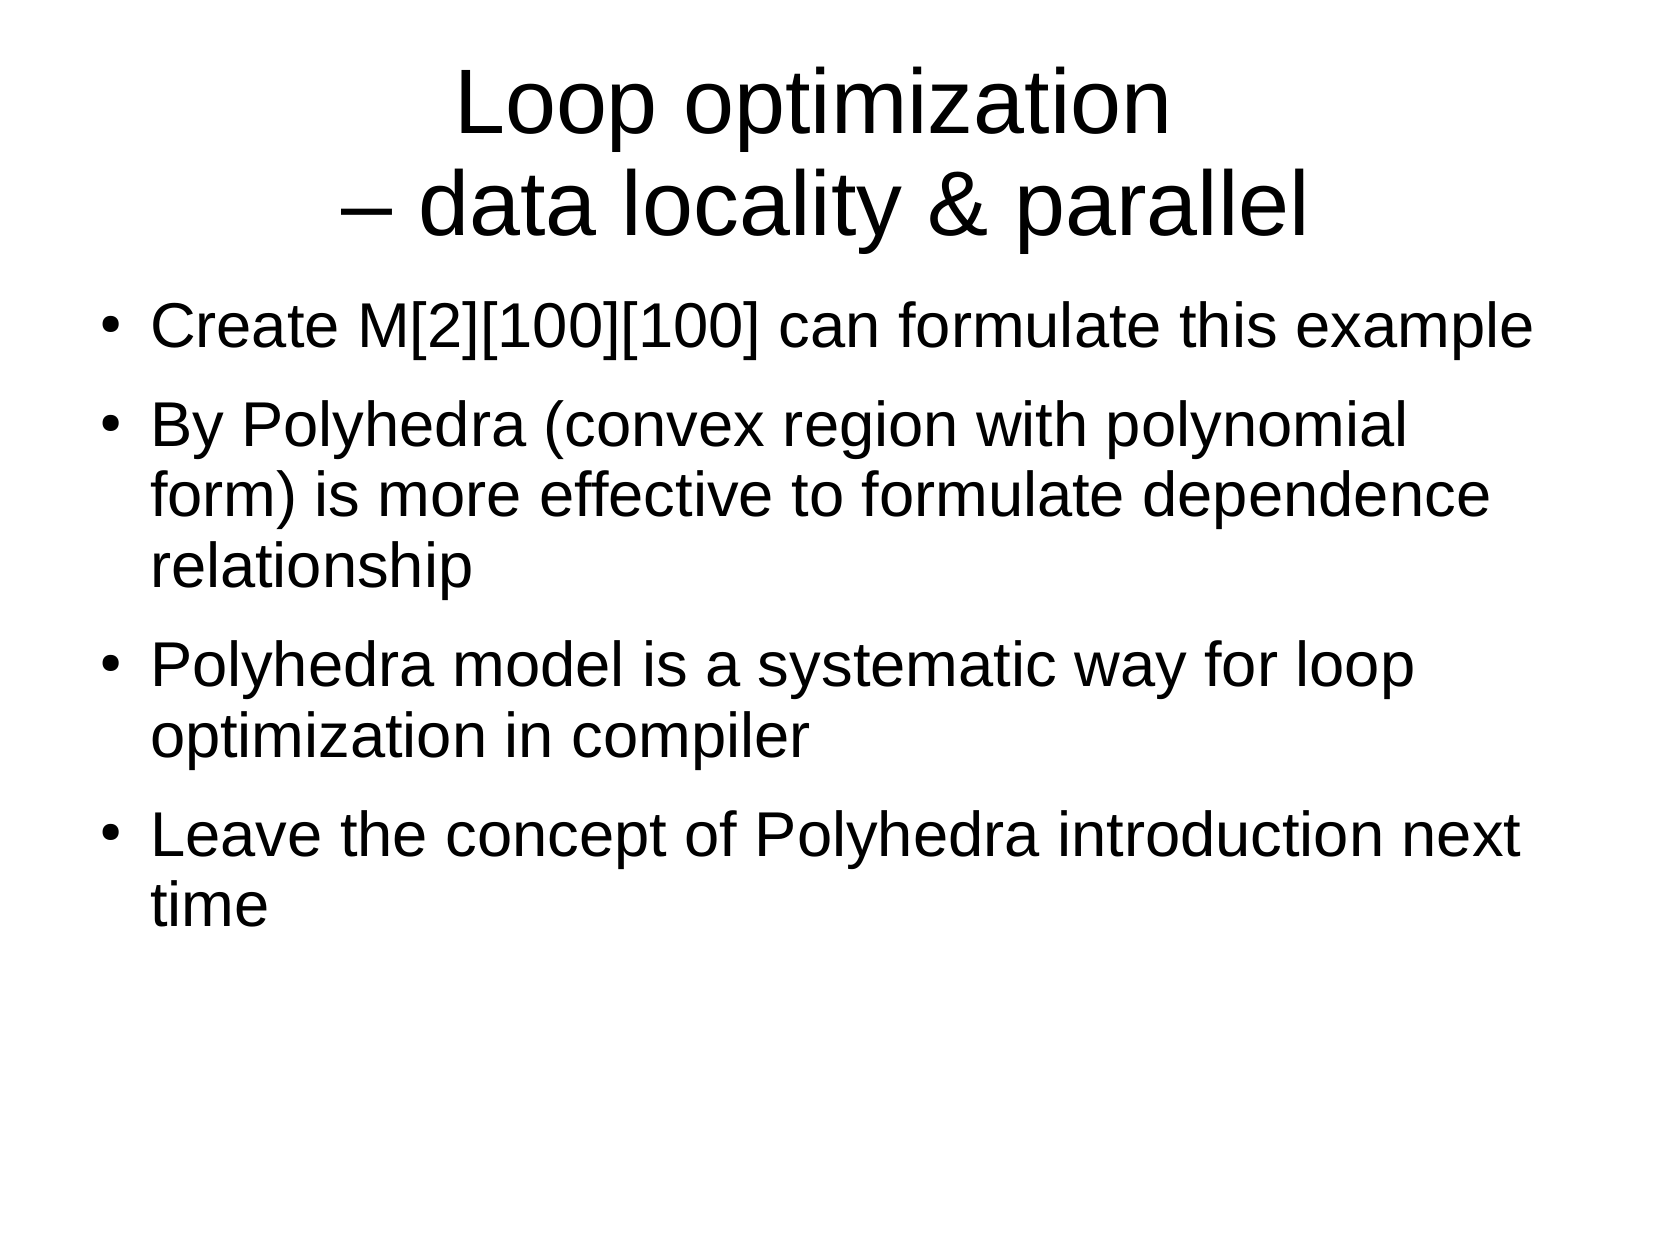

# Loop optimization – data locality & parallel
Create M[2][100][100] can formulate this example
By Polyhedra (convex region with polynomial form) is more effective to formulate dependence relationship
Polyhedra model is a systematic way for loop optimization in compiler
Leave the concept of Polyhedra introduction next time